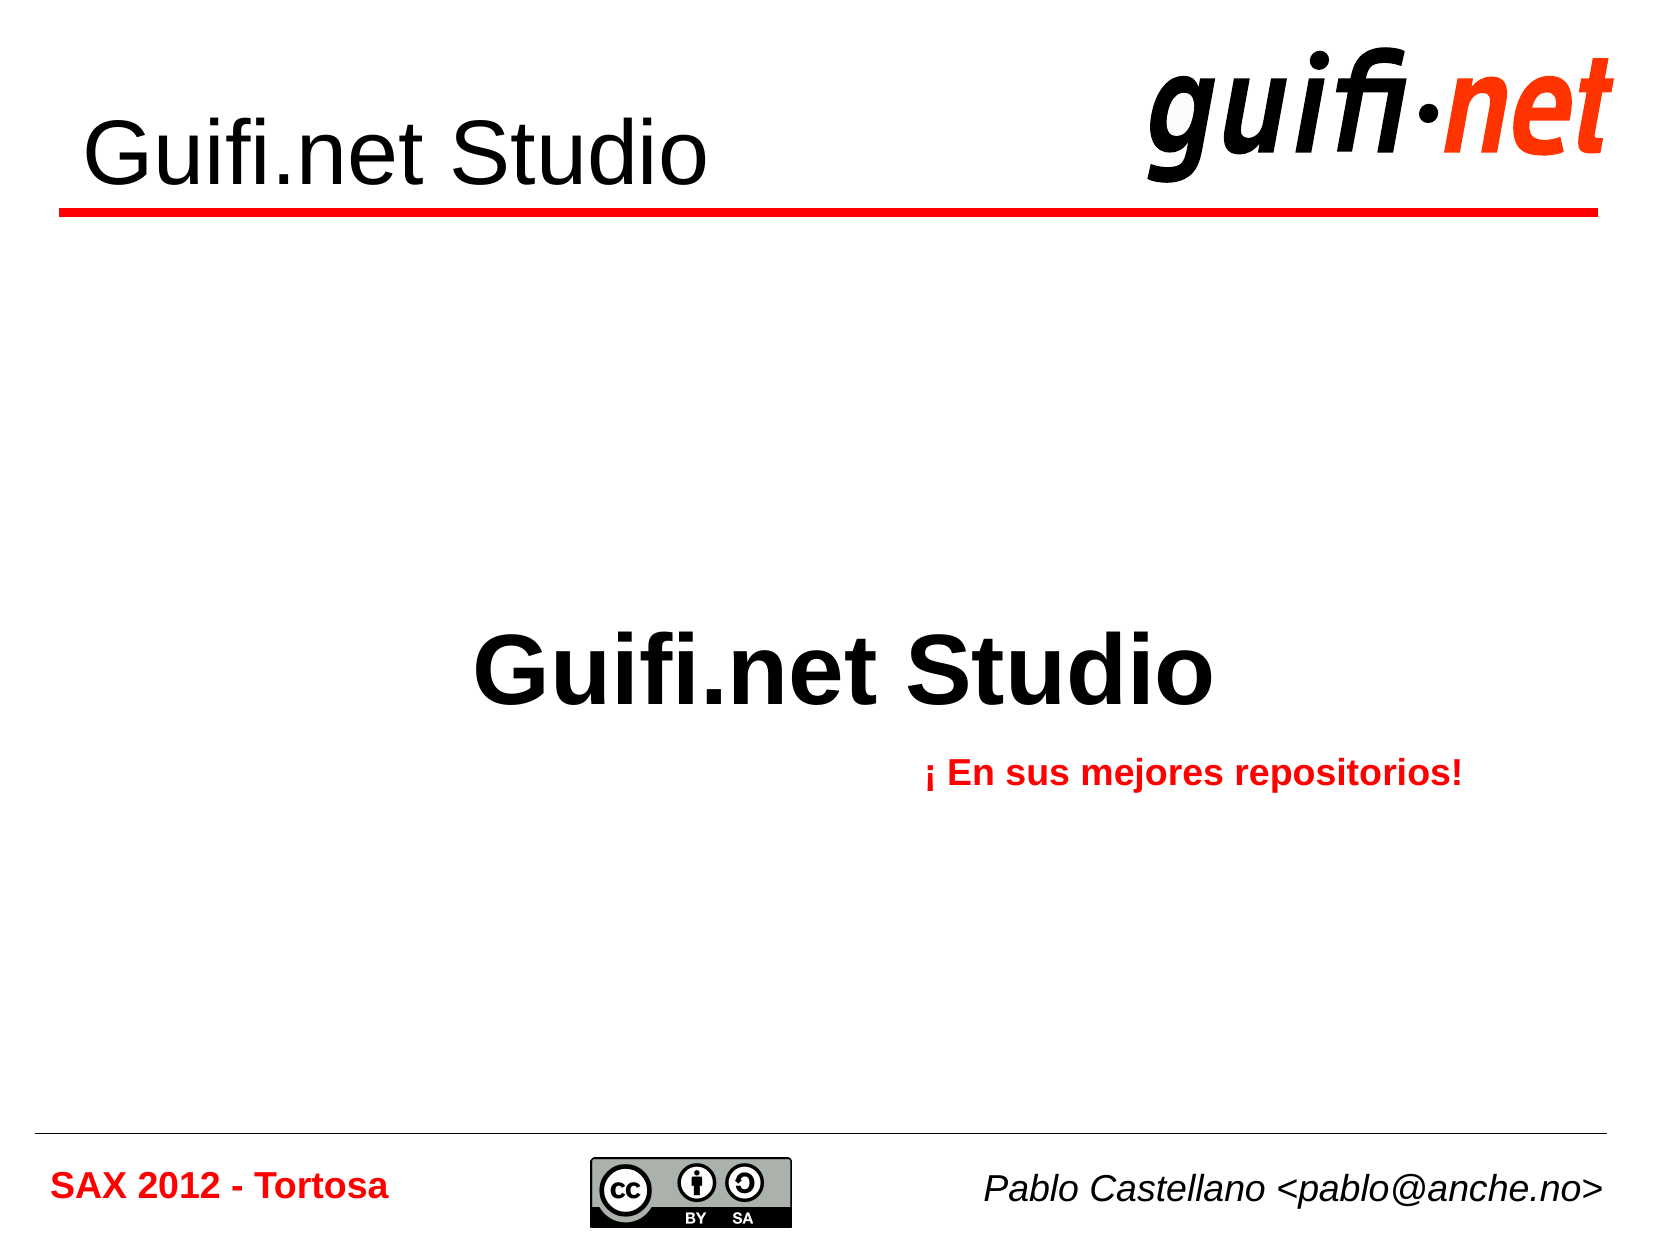

# Guifi.net Studio
Guifi.net Studio
¡ En sus mejores repositorios!
SAX 2012 - Tortosa
Pablo Castellano <pablo@anche.no>